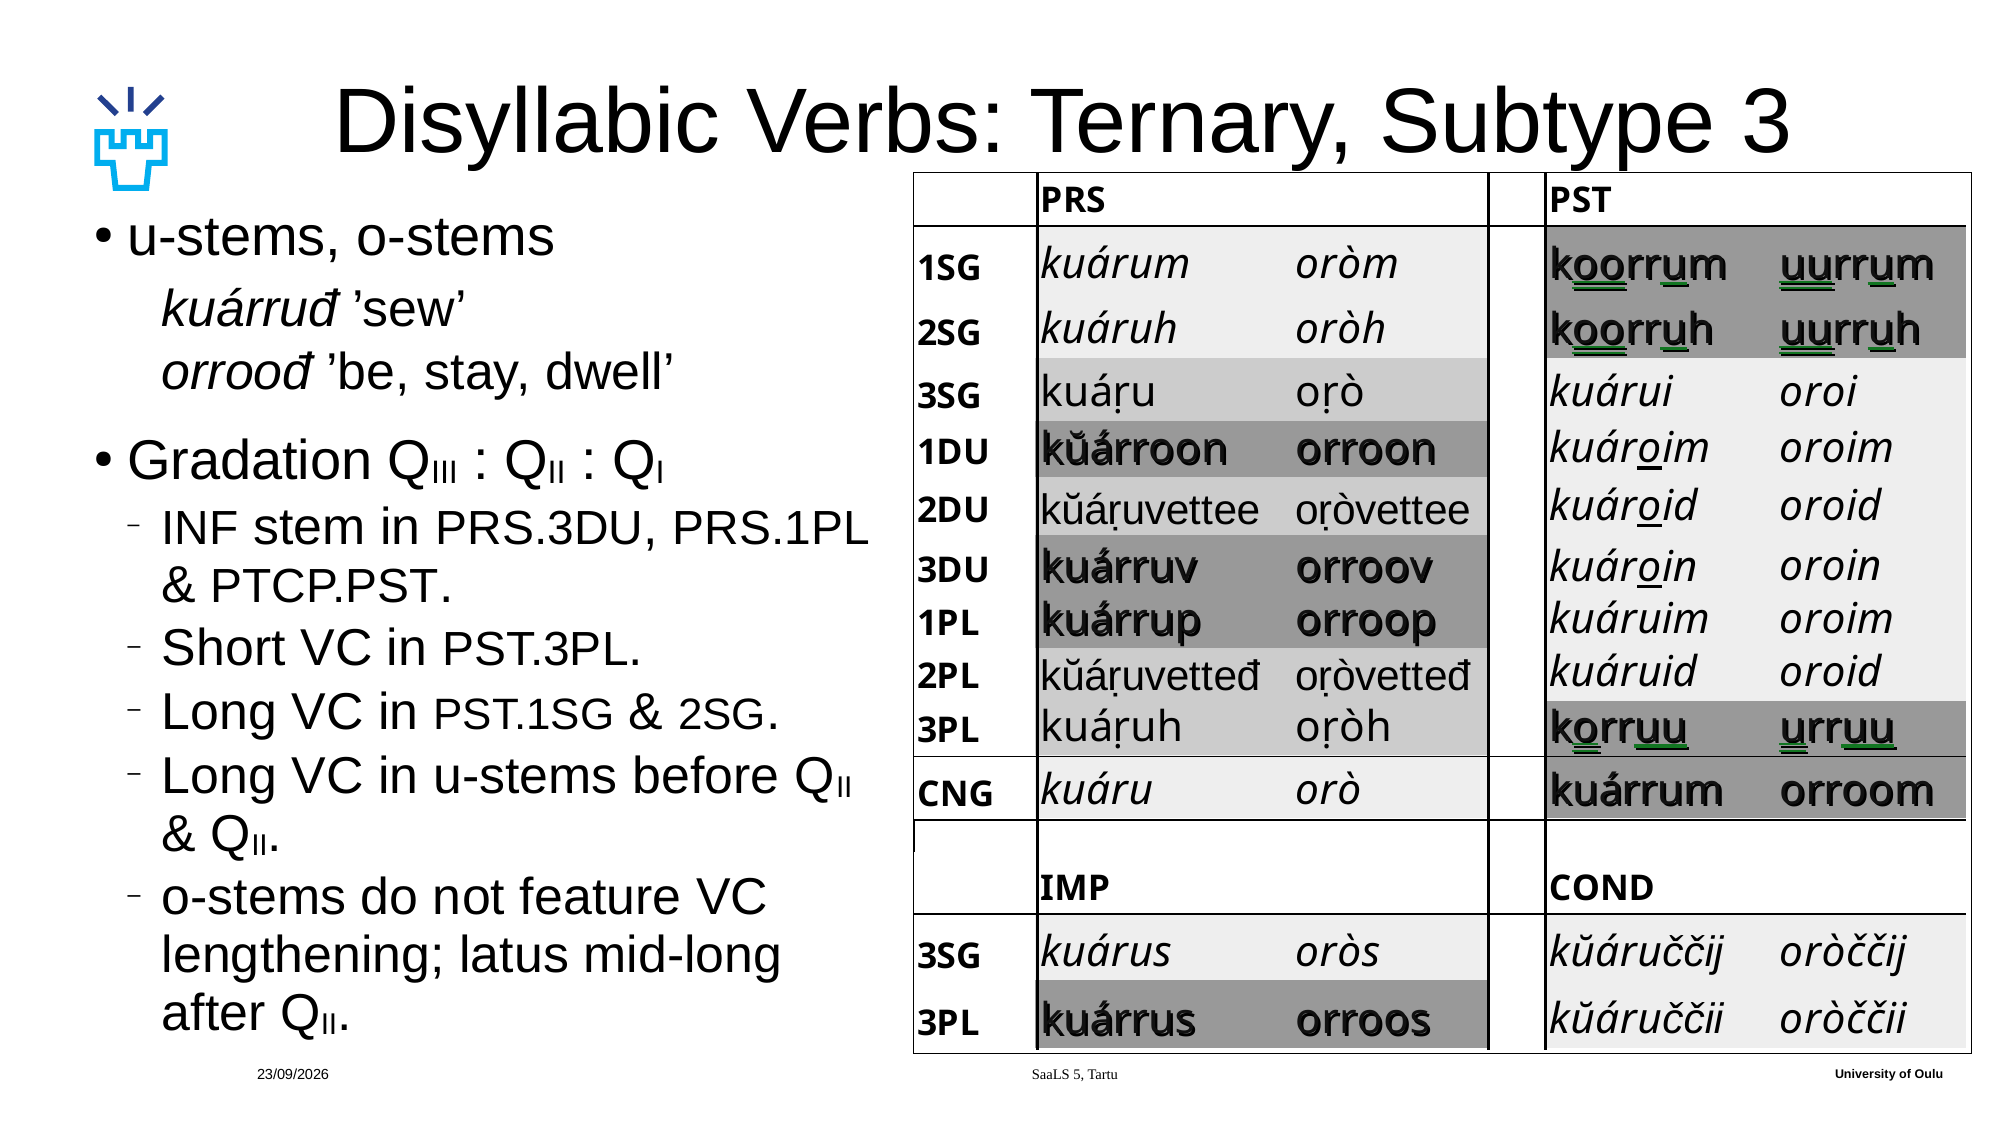

# Disyllabic Verbs: Ternary, Subtype 3
u-stems, o-stems
kuárruđ ’sew’
orroođ ’be, stay, dwell’
Gradation QIII : QII : QI
INF stem in PRS.3DU, PRS.1PL & PTCP.PST.
Short VC in PST.3PL.
Long VC in PST.1SG & 2SG.
Long VC in u-stems before QII
& QII.
o-stems do not feature VC lengthening; latus mid-long
after QII.
https://github.com/tkoukkar/anaraskiela/blob/master/Koukkari_Tuomas-CIFUXIII-oovdanpyehtim.pdf